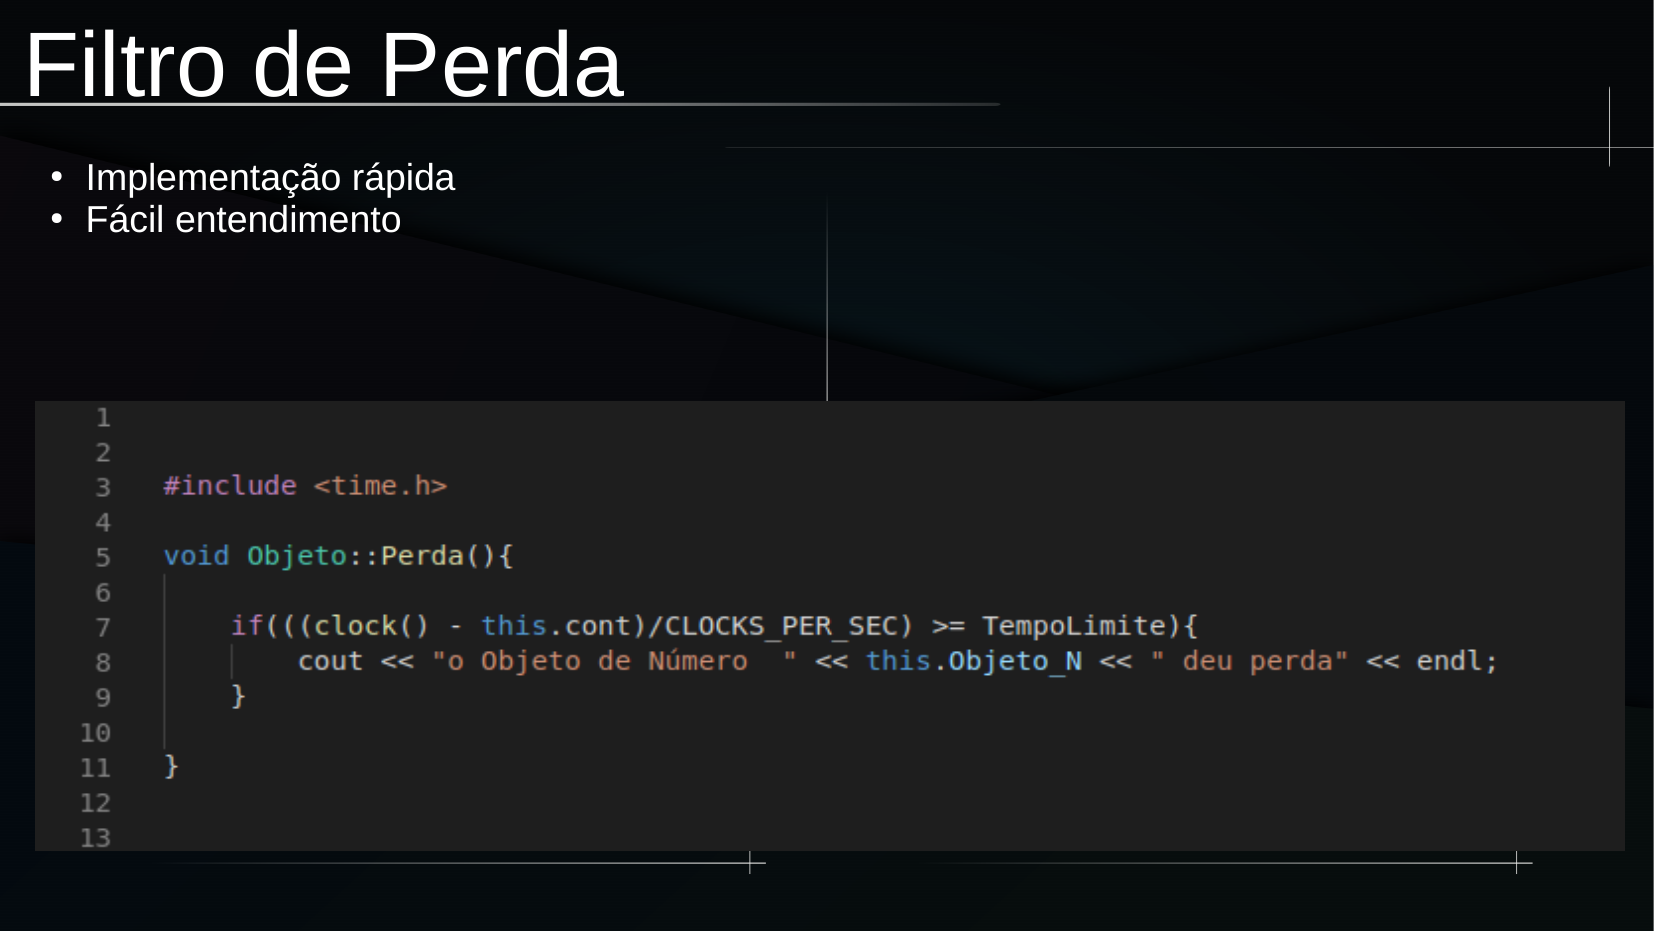

# Filtro de Perda
Implementação rápida
Fácil entendimento